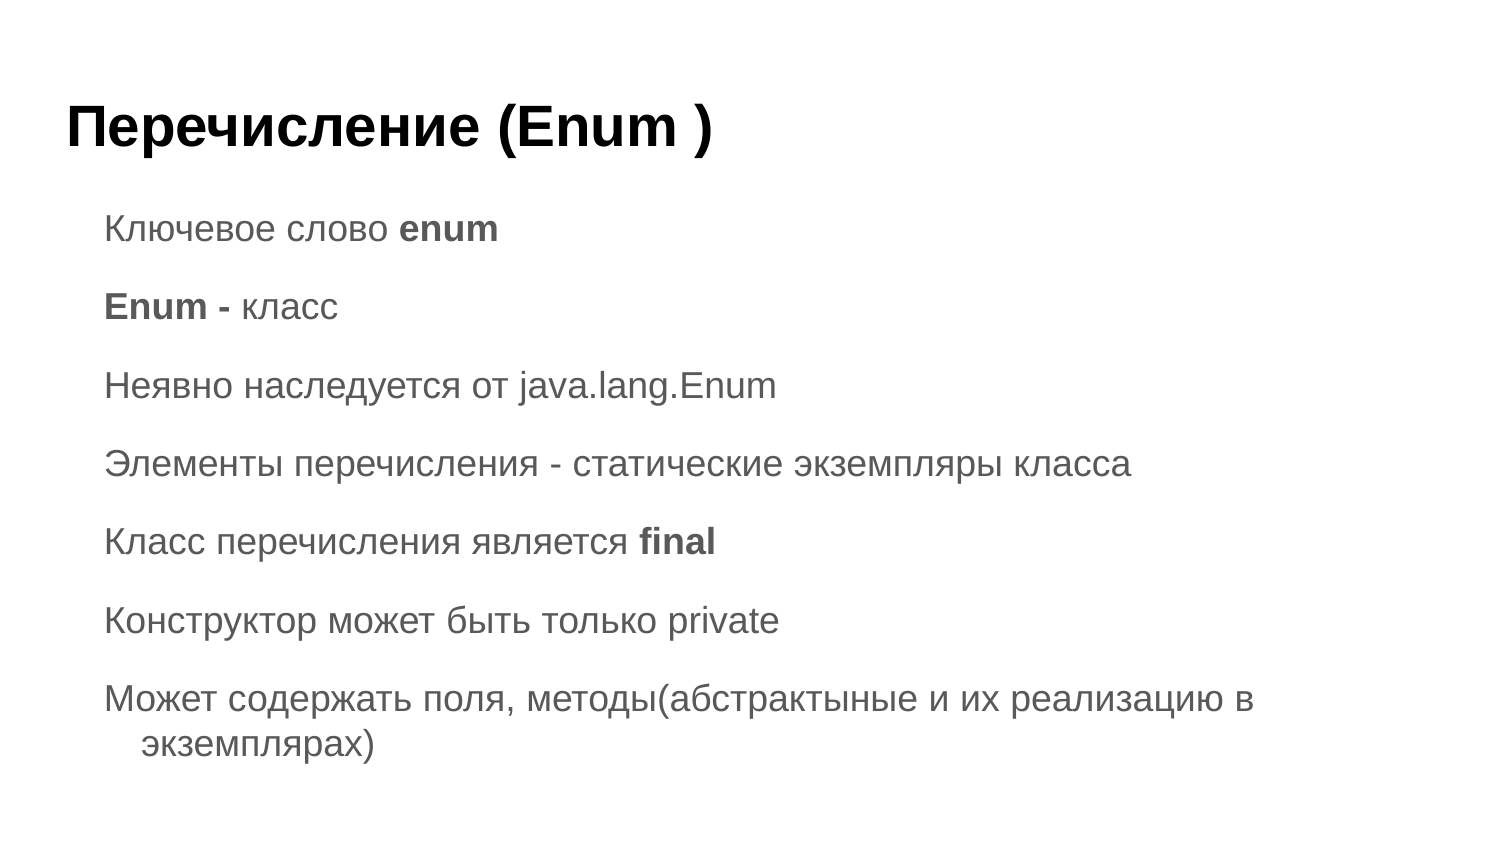

# Перечисление (Enum )
Ключевое слово enum
Enum - класс
Неявно наследуется от java.lang.Enum
Элементы перечисления - статические экземпляры класса
Класс перечисления является final
Конструктор может быть только private
Может содержать поля, методы(абстрактыные и их реализацию в экземплярах)